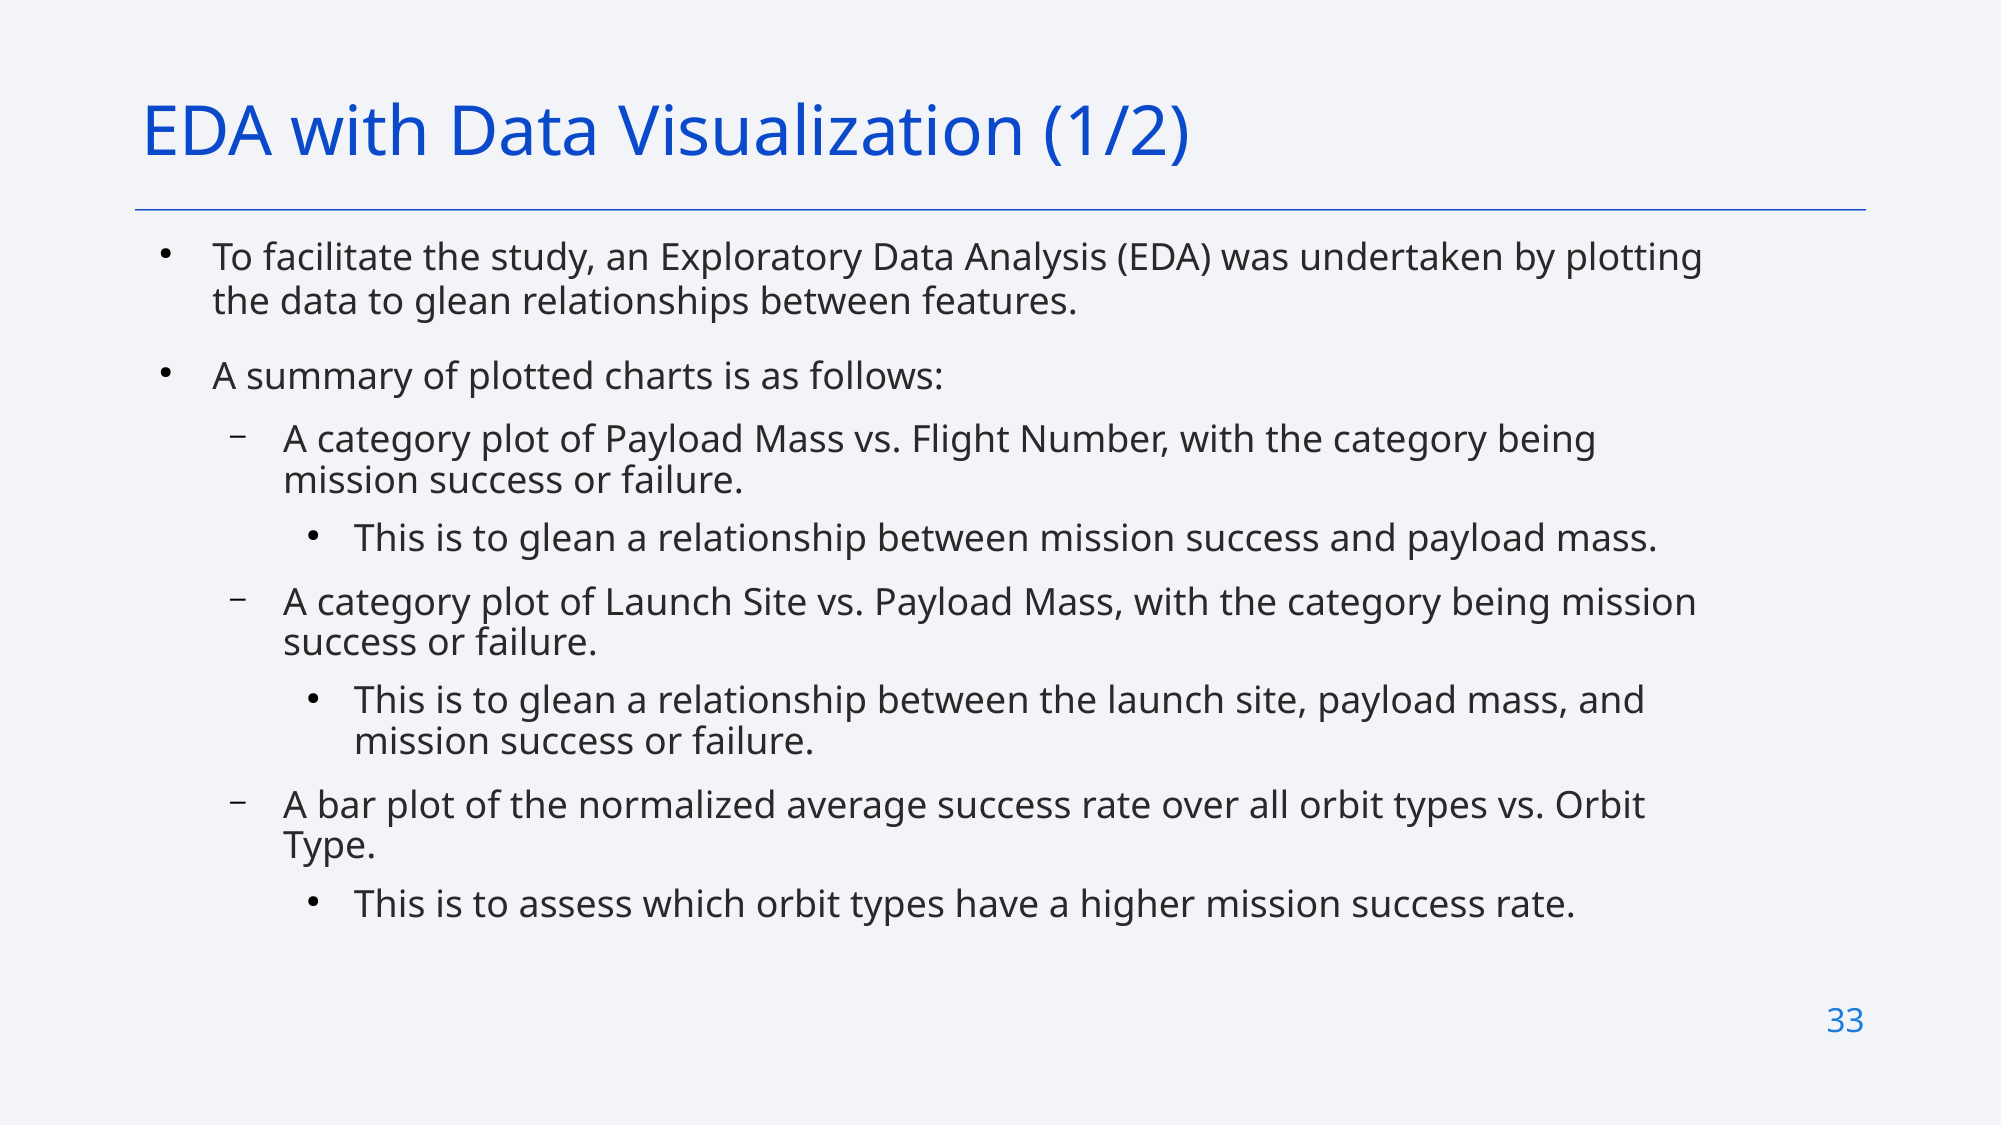

EDA with Data Visualization (1/2)
# To facilitate the study, an Exploratory Data Analysis (EDA) was undertaken by plotting the data to glean relationships between features.
A summary of plotted charts is as follows:
A category plot of Payload Mass vs. Flight Number, with the category being mission success or failure.
This is to glean a relationship between mission success and payload mass.
A category plot of Launch Site vs. Payload Mass, with the category being mission success or failure.
This is to glean a relationship between the launch site, payload mass, and mission success or failure.
A bar plot of the normalized average success rate over all orbit types vs. Orbit Type.
This is to assess which orbit types have a higher mission success rate.
33